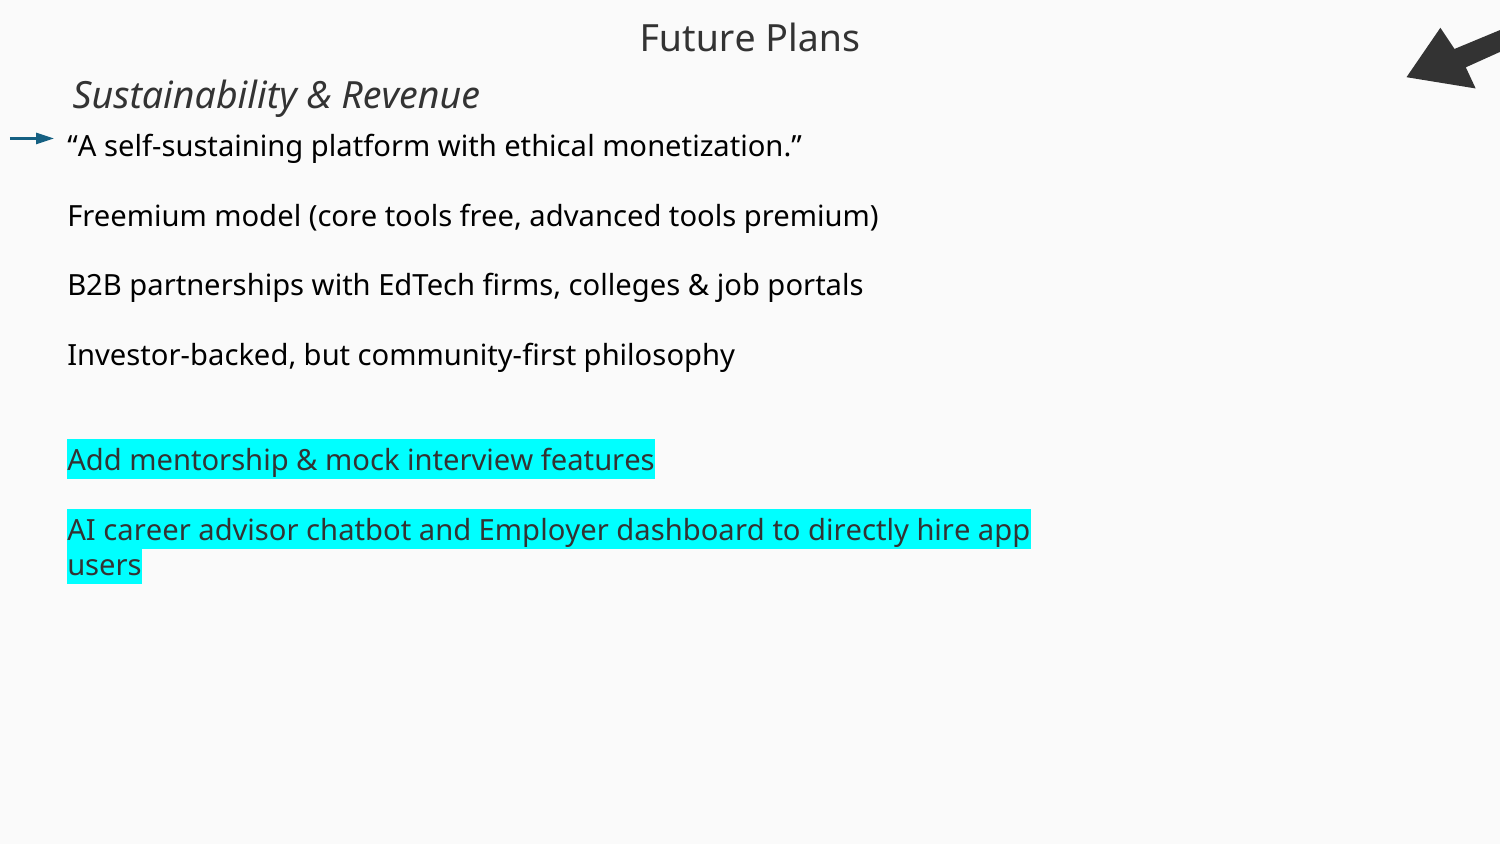

Future Plans
# Sustainability & Revenue
“A self-sustaining platform with ethical monetization.”
Freemium model (core tools free, advanced tools premium)
B2B partnerships with EdTech firms, colleges & job portals
Investor-backed, but community-first philosophy
Add mentorship & mock interview features
AI career advisor chatbot and Employer dashboard to directly hire app users